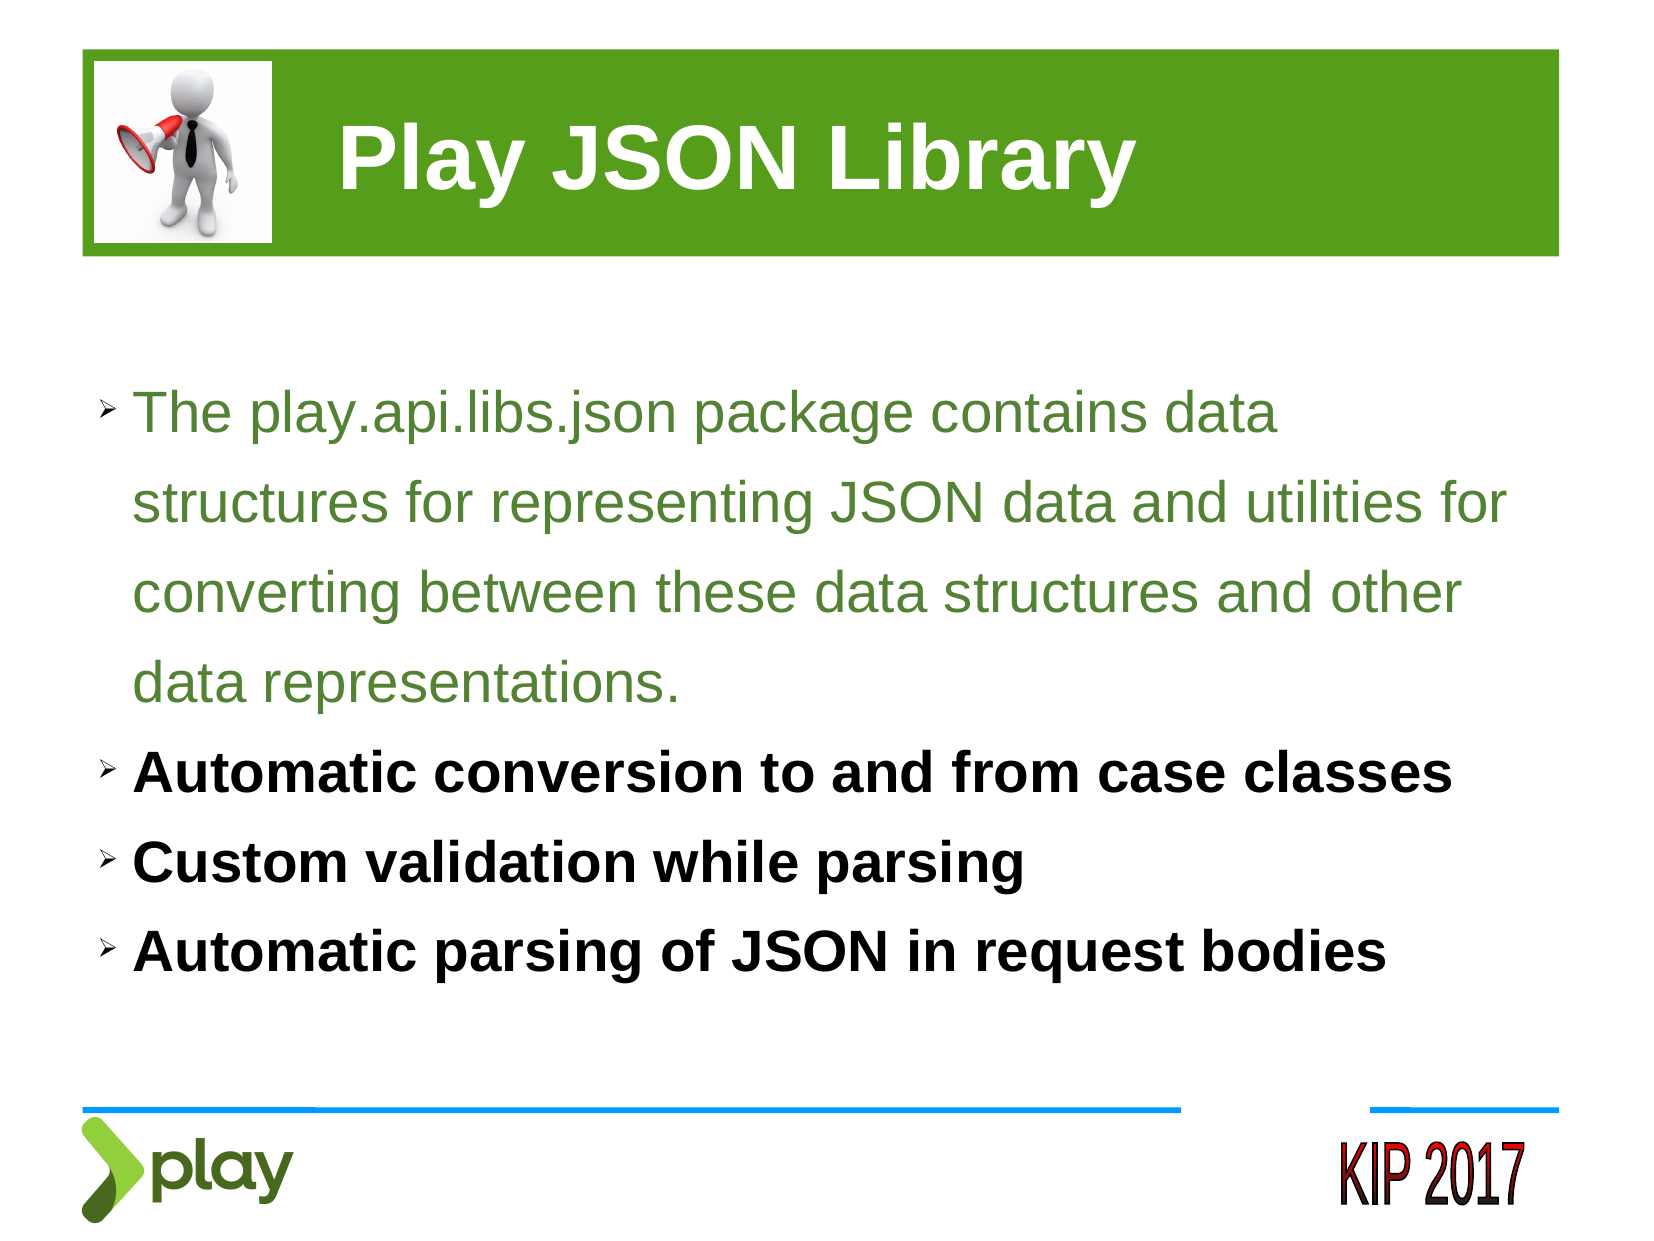

# Play JSON Library
The play.api.libs.json package contains data
structures for representing JSON data and utilities for
converting between these data structures and other
data representations.
Automatic conversion to and from case classes
Custom validation while parsing
Automatic parsing of JSON in request bodies